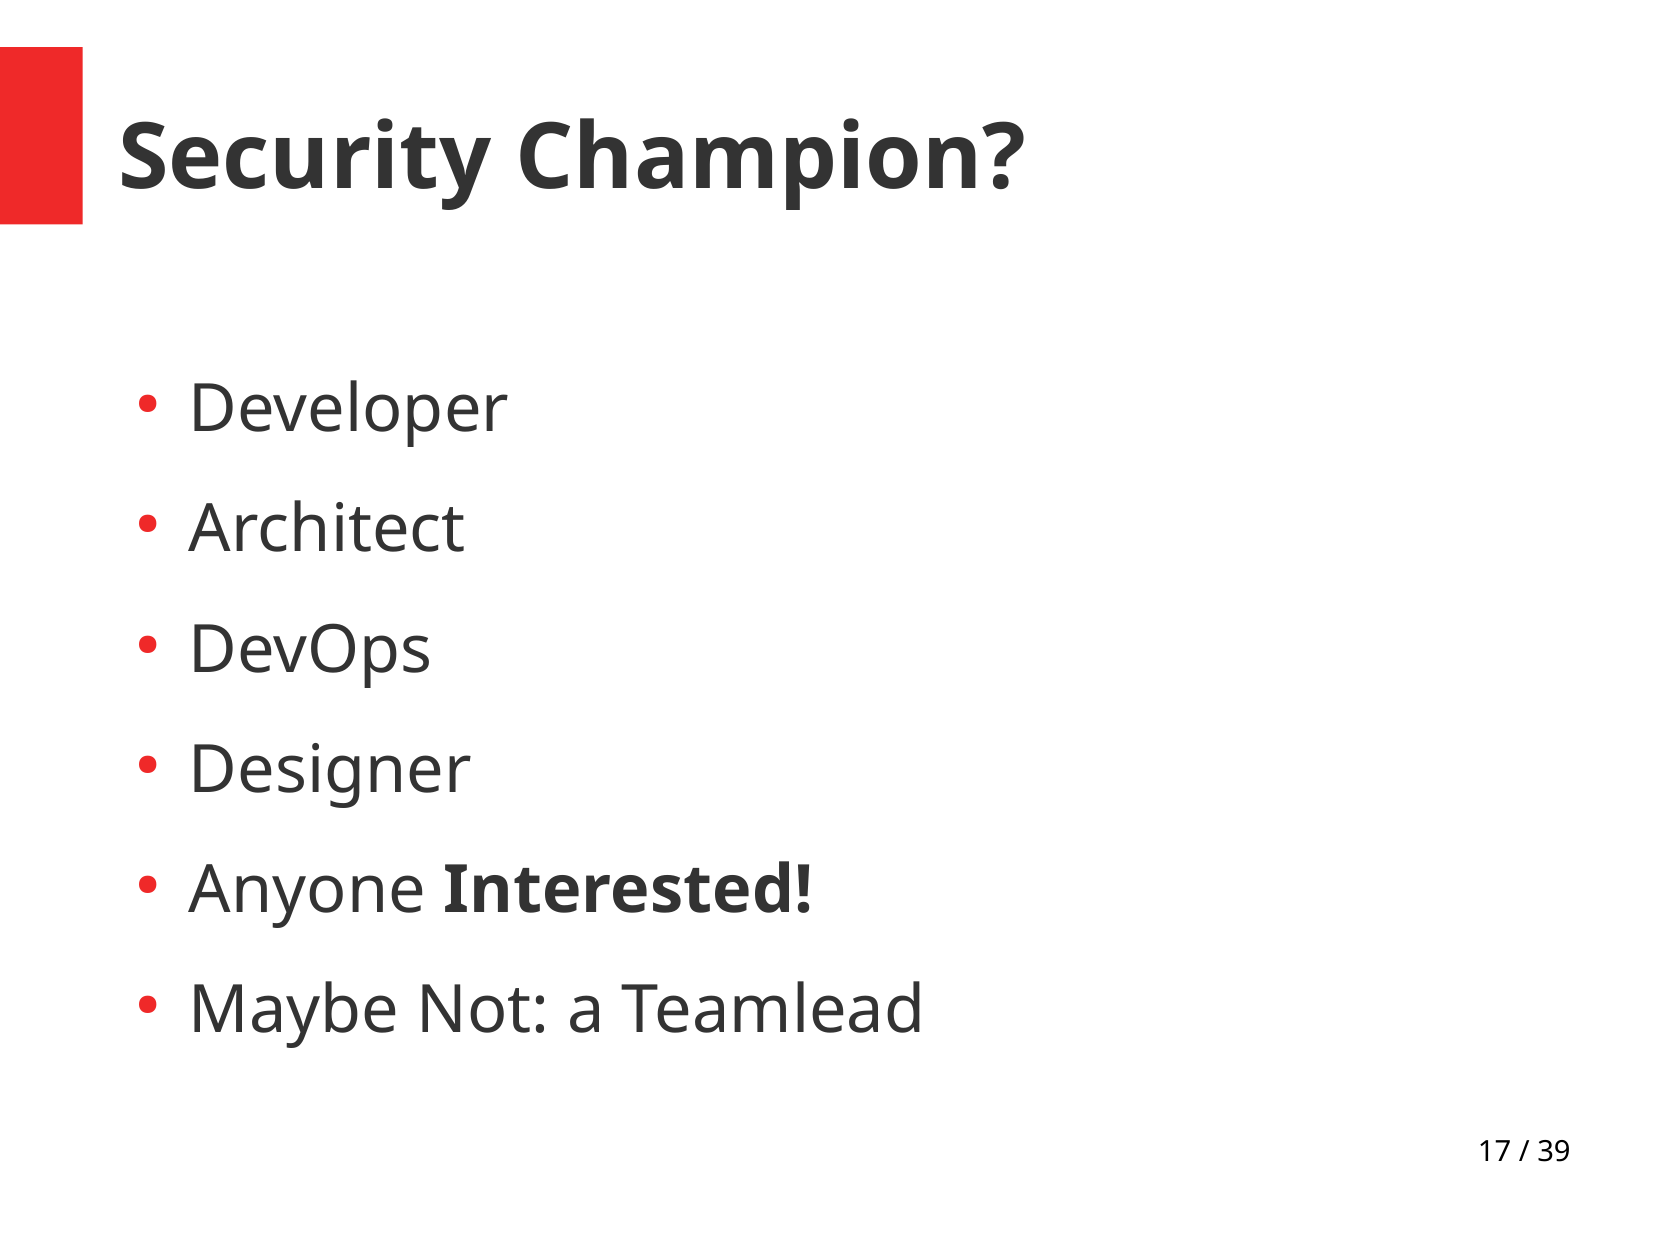

Security Champion?
# Developer
Architect
DevOps
Designer
Anyone Interested!
Maybe Not: a Teamlead
17